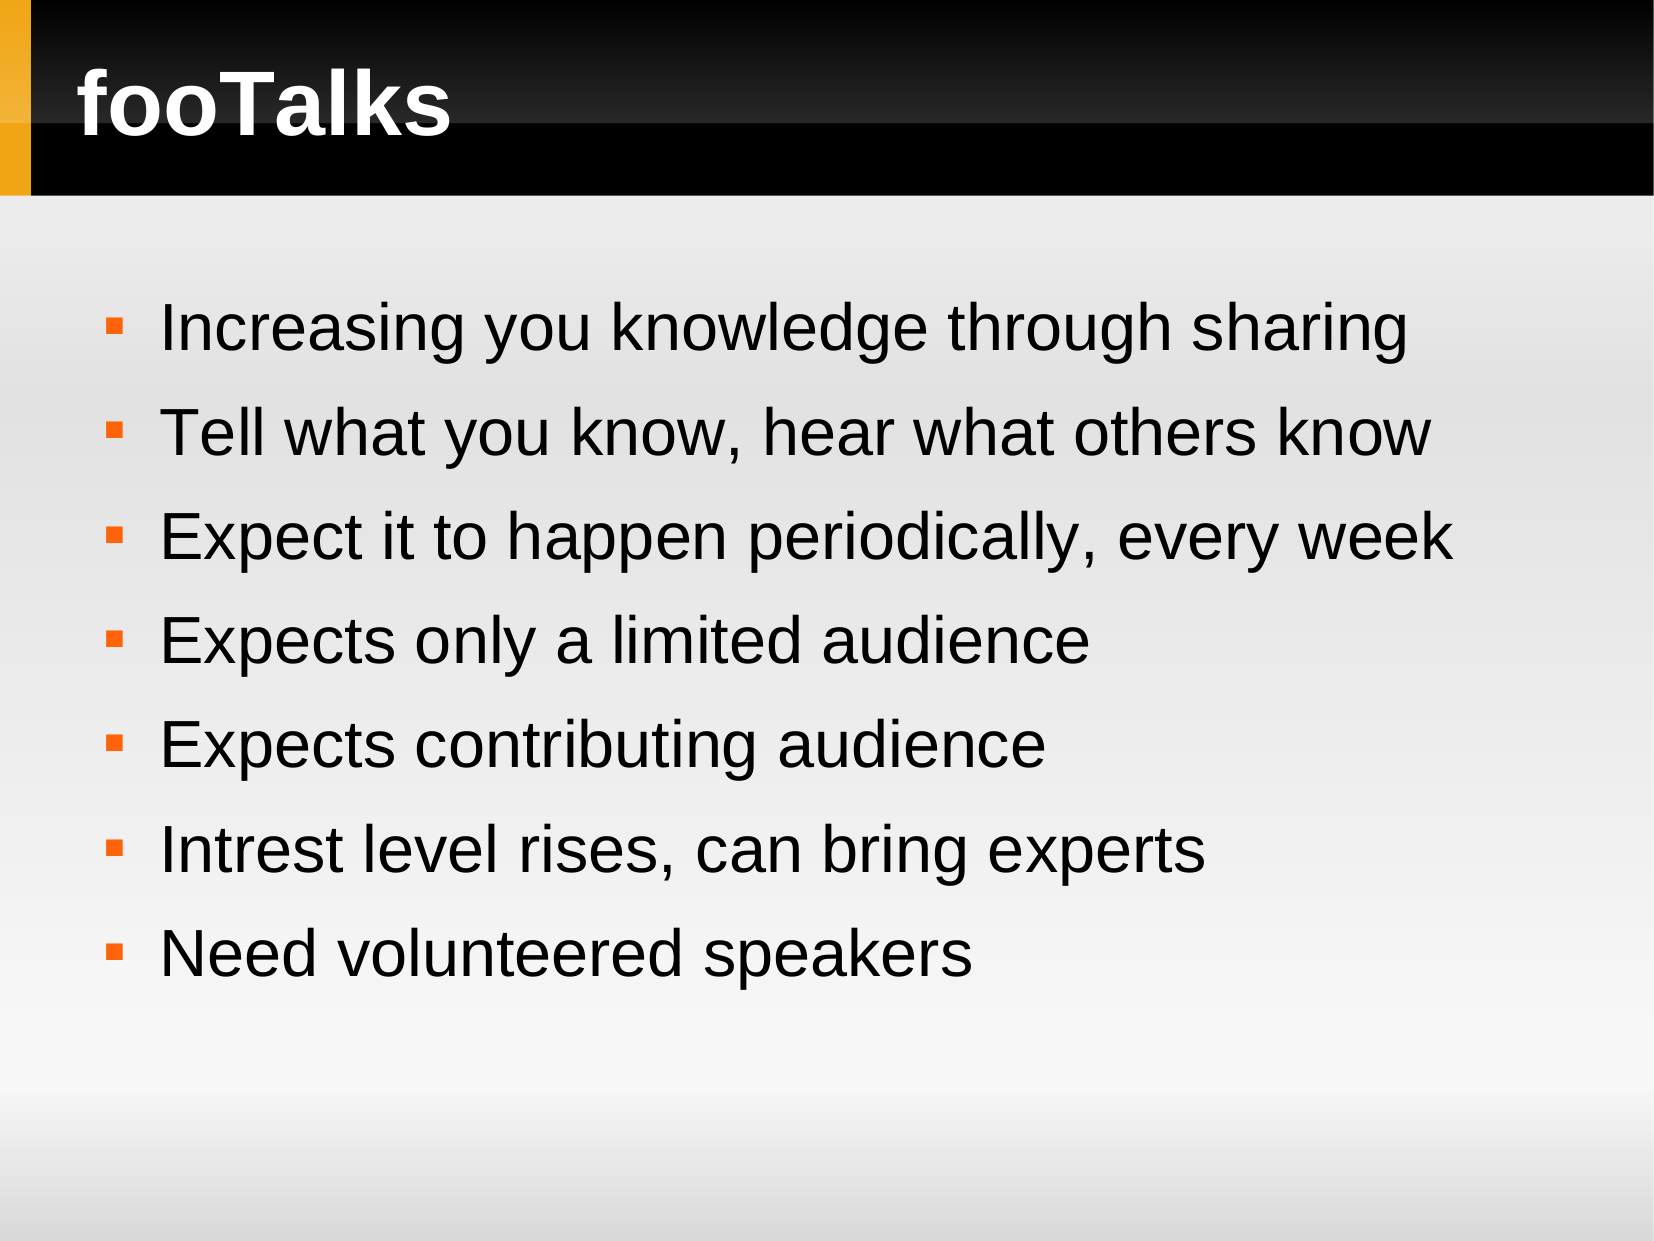

# fooTalks
Increasing you knowledge through sharing
Tell what you know, hear what others know
Expect it to happen periodically, every week
Expects only a limited audience
Expects contributing audience
Intrest level rises, can bring experts
Need volunteered speakers